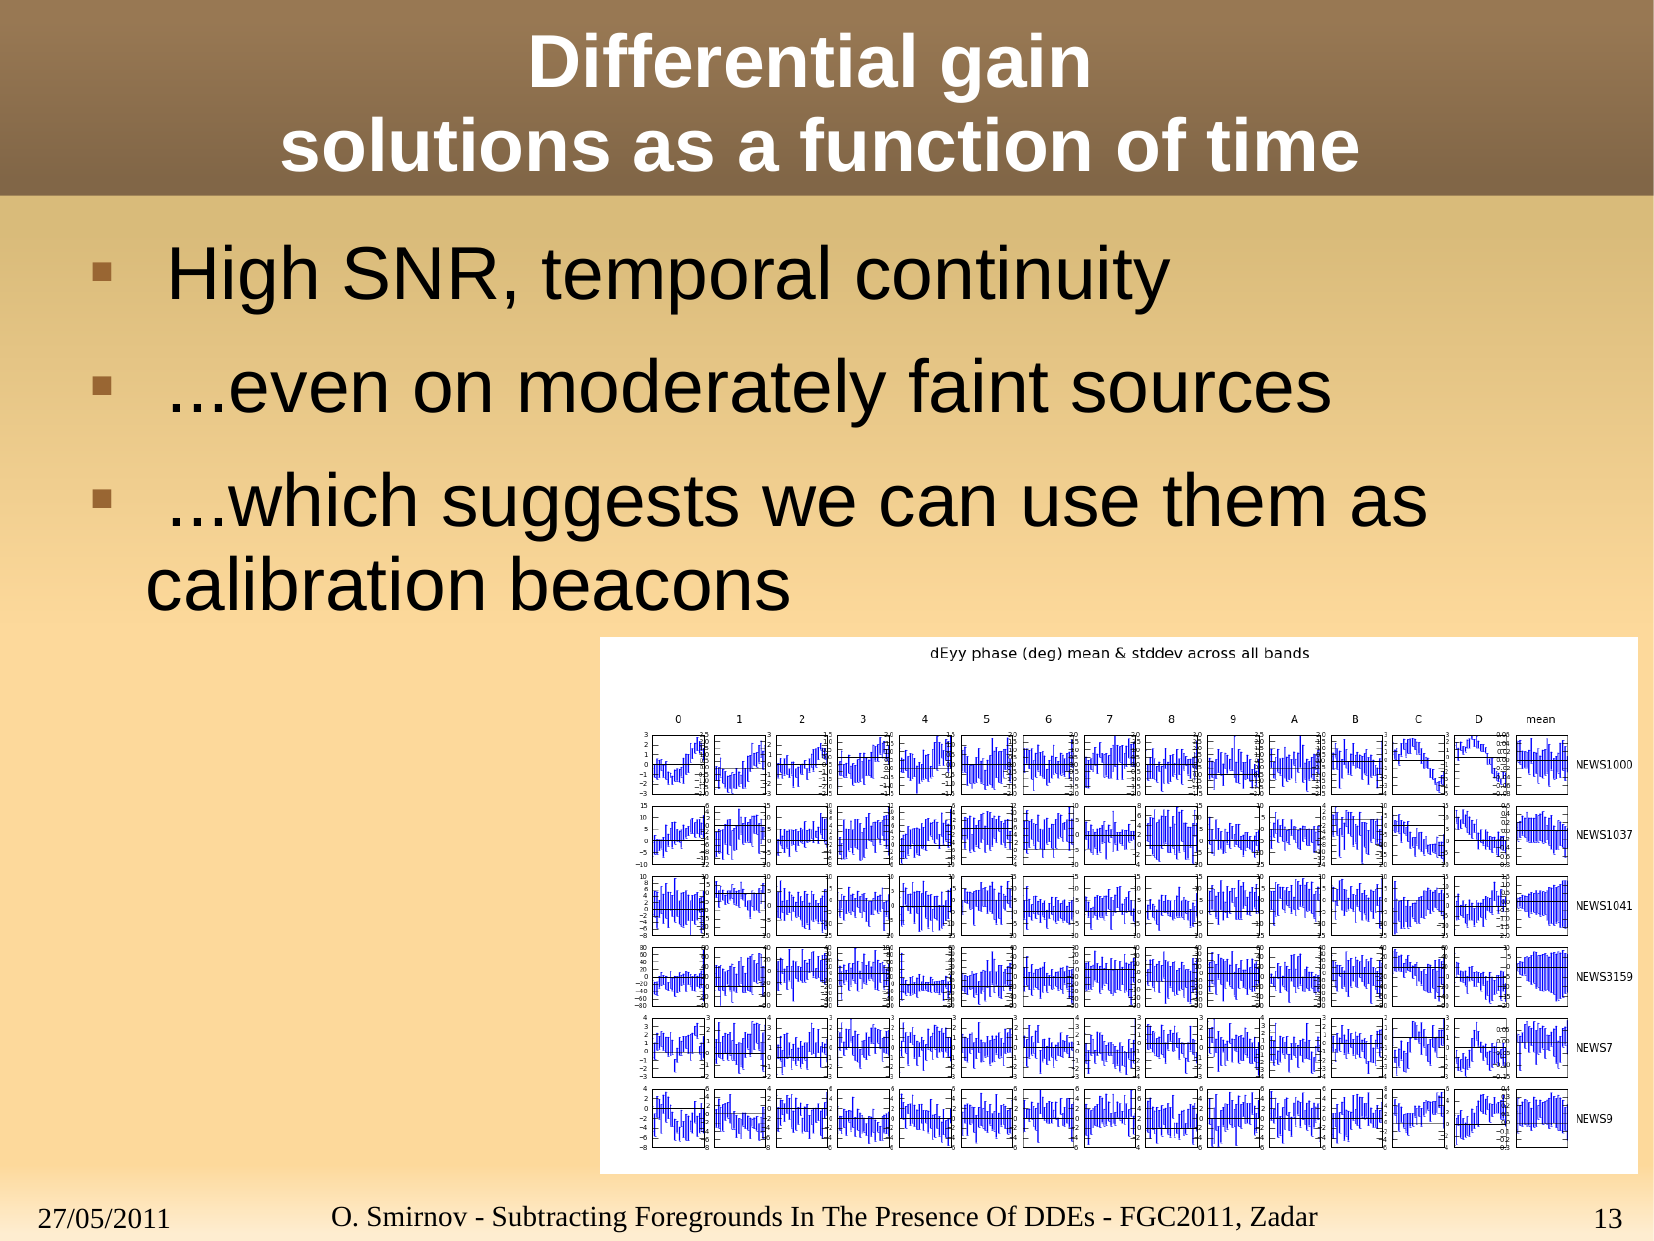

# Differential gain solutions as a function of time
 High SNR, temporal continuity
 ...even on moderately faint sources
 ...which suggests we can use them as
calibration beacons
O. Smirnov - Subtracting Foregrounds In The Presence Of DDEs - FGC2011, Zadar
27/05/2011
13